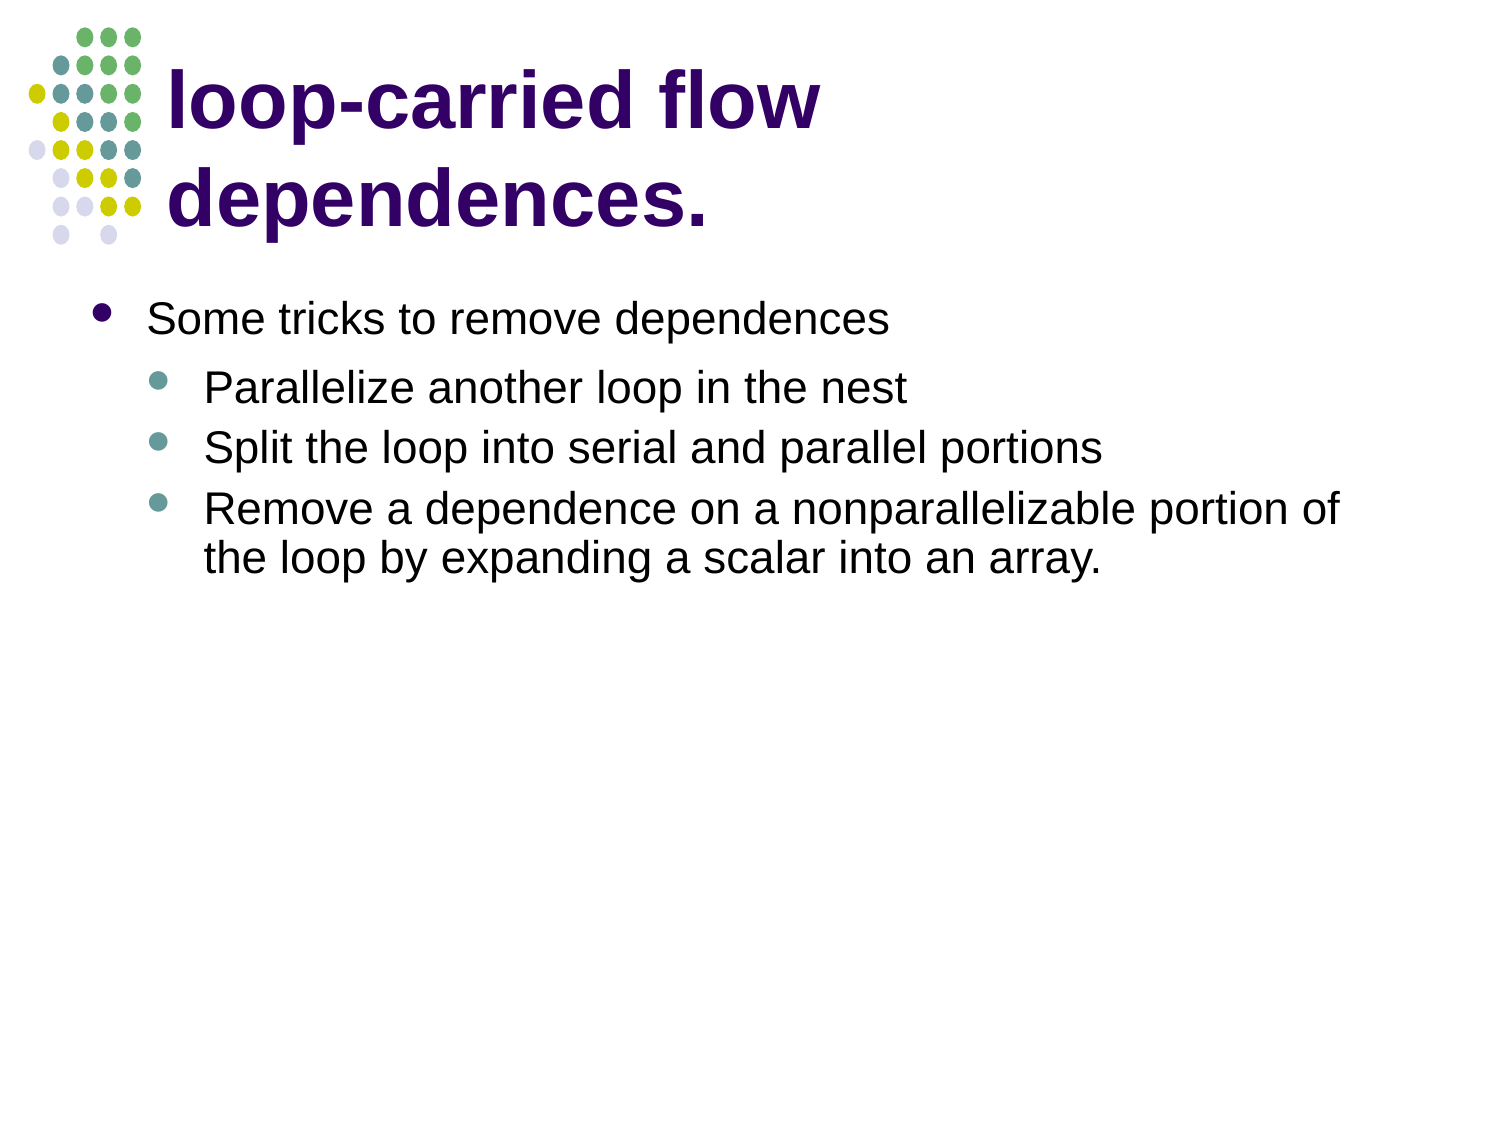

# loop-carried ﬂow dependences.
Some tricks to remove dependences
Parallelize another loop in the nest
Split the loop into serial and parallel portions
Remove a dependence on a nonparallelizable portion of the loop by expanding a scalar into an array.